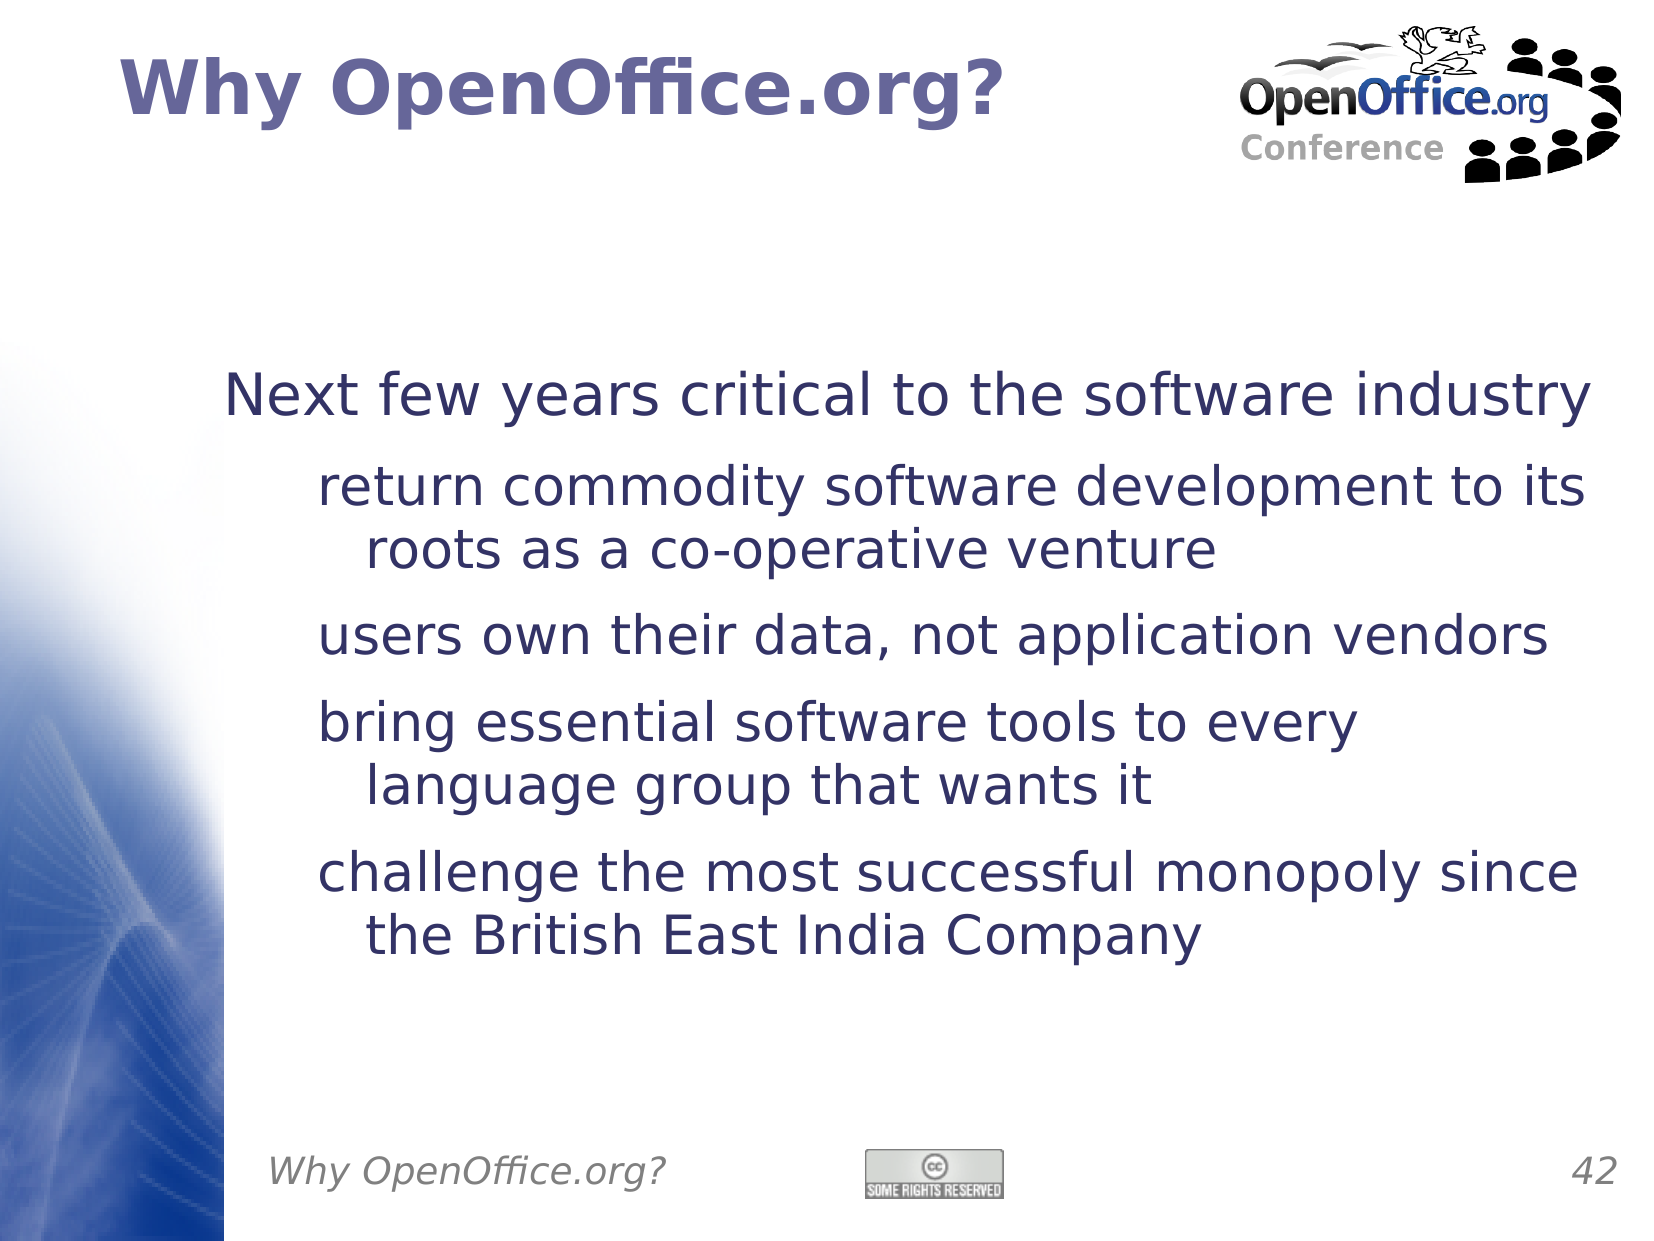

# Why OpenOffice.org?
Next few years critical to the software industry
return commodity software development to its roots as a co-operative venture
users own their data, not application vendors
bring essential software tools to every language group that wants it
challenge the most successful monopoly since the British East India Company